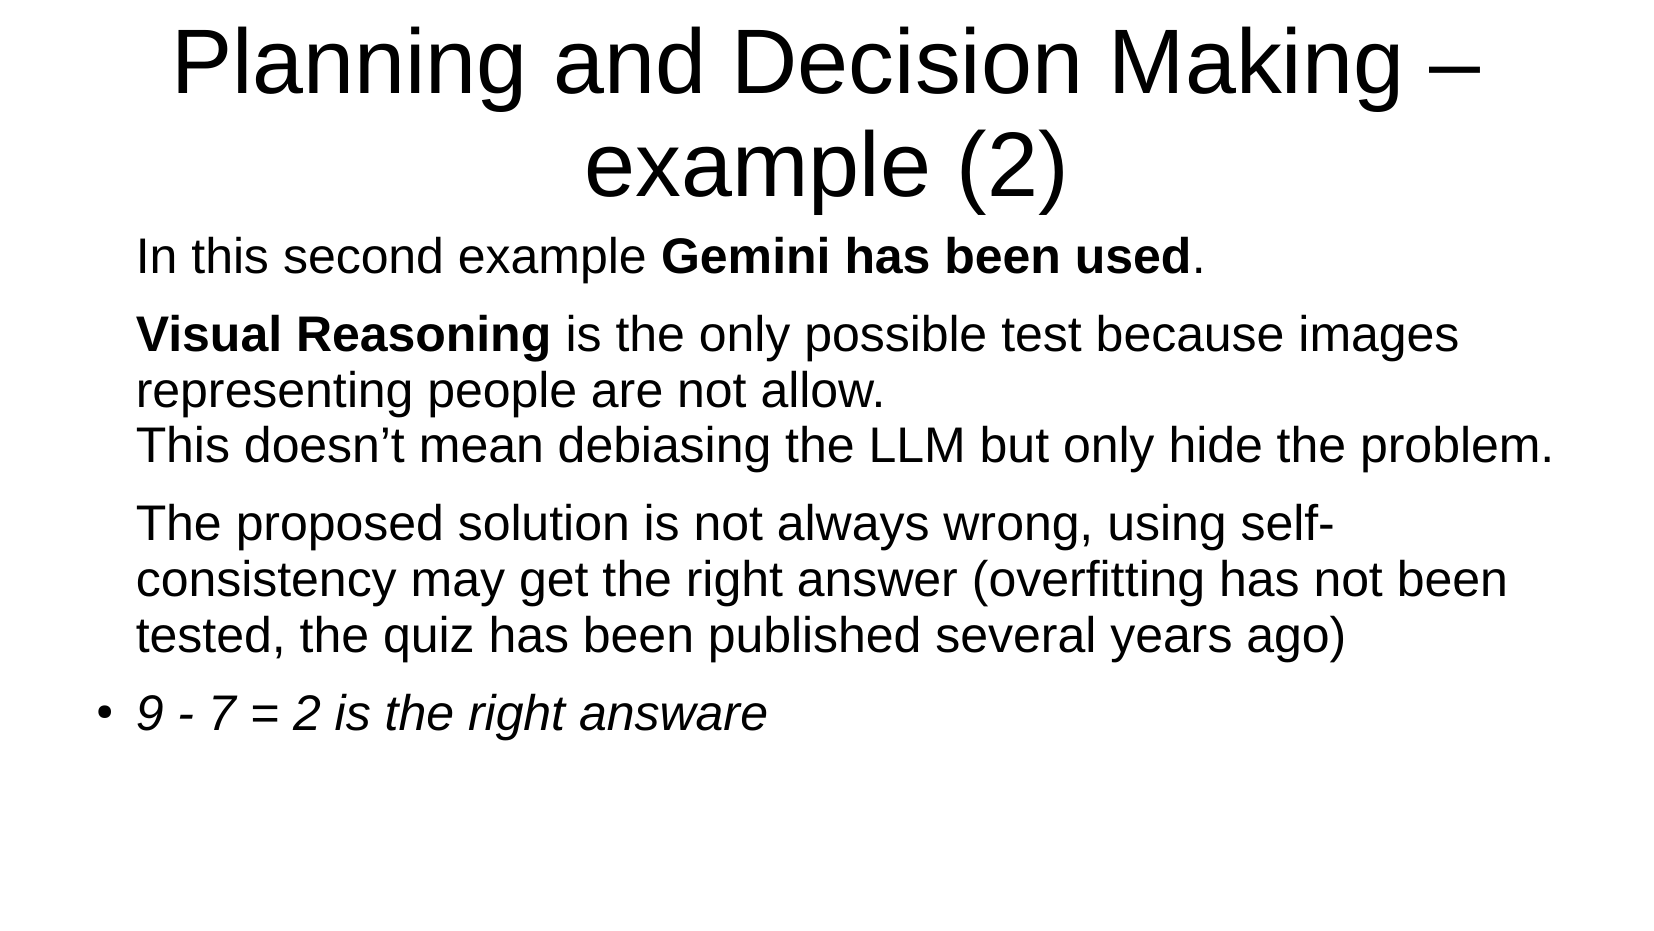

# Planning and Decision Making –example (2)
In this second example Gemini has been used.
Visual Reasoning is the only possible test because images representing people are not allow.
This doesn’t mean debiasing the LLM but only hide the problem.
The proposed solution is not always wrong, using self-consistency may get the right answer (overfitting has not been tested, the quiz has been published several years ago)
9 - 7 = 2 is the right answare